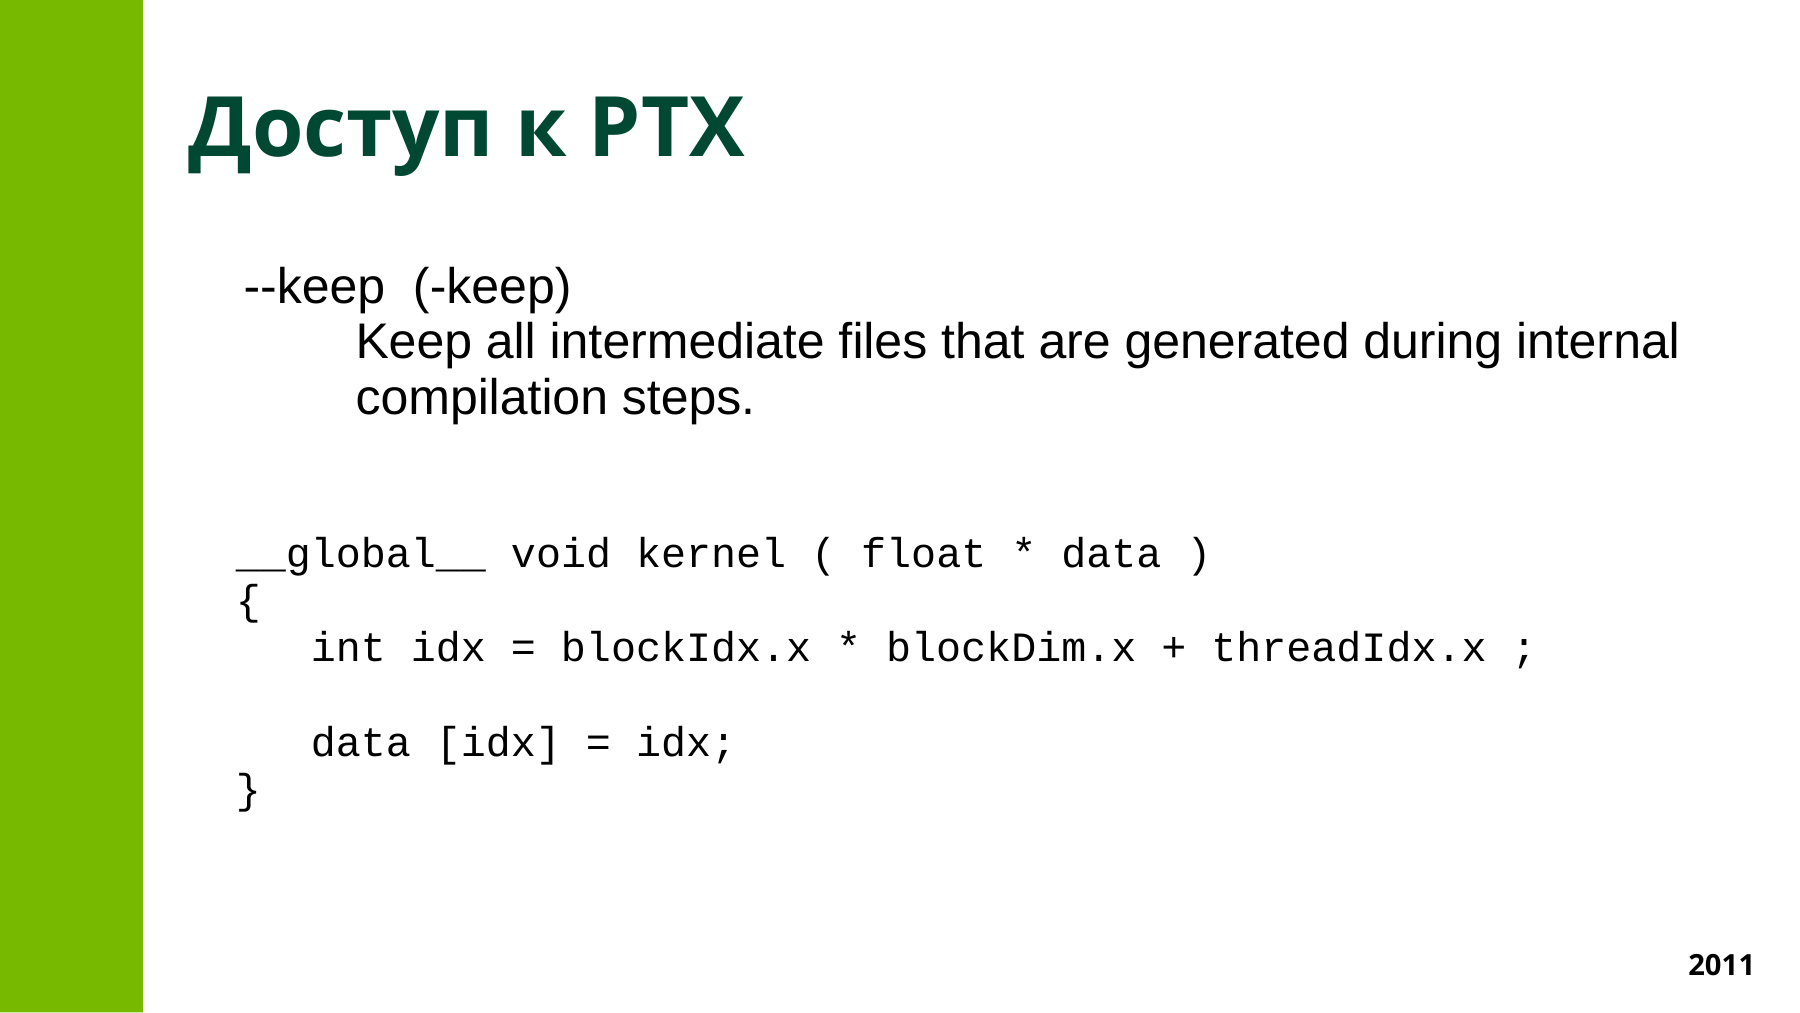

# Доступ к PTX
--keep (-keep)
 Keep all intermediate files that are generated during internal
 compilation steps.
__global__ void kernel ( float * data )
{
 int idx = blockIdx.x * blockDim.x + threadIdx.x ;
 data [idx] = idx;
}